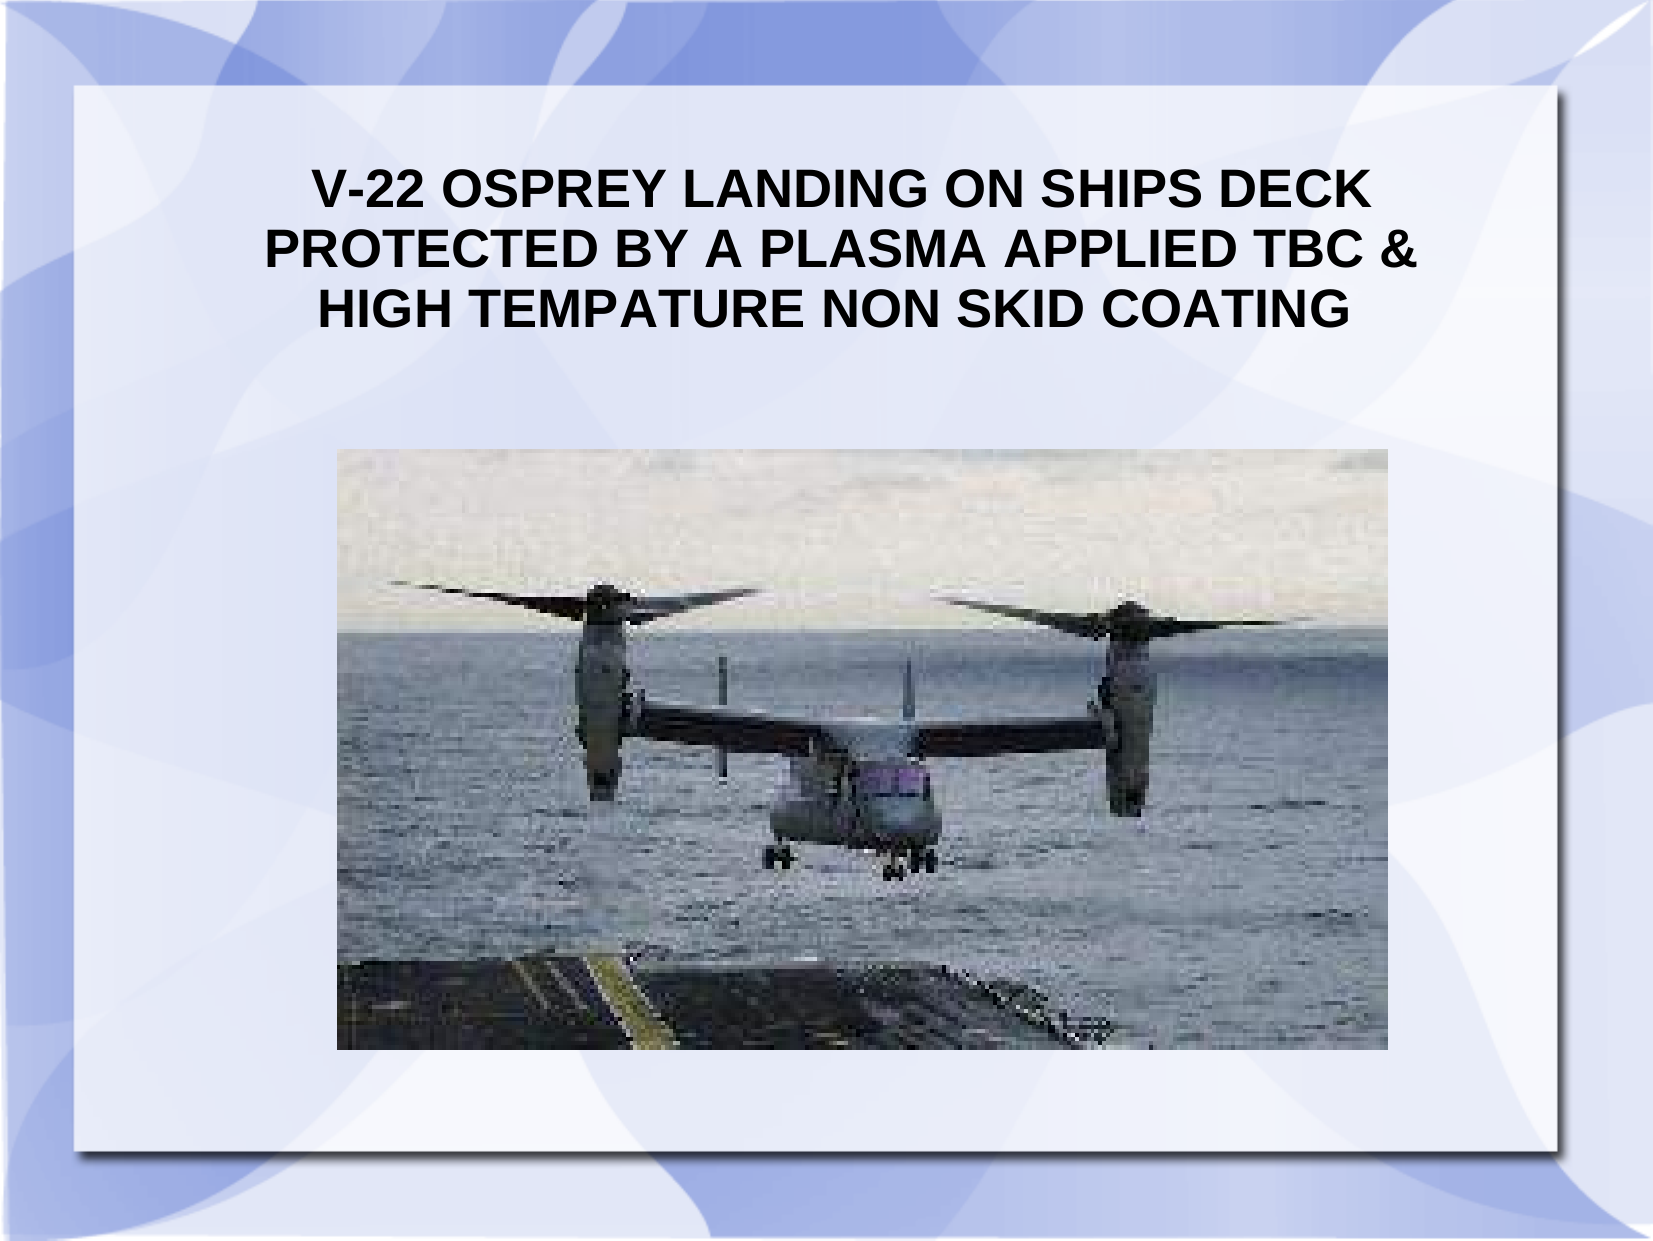

# V-22 OSPREY LANDING ON SHIPS DECK PROTECTED BY A PLASMA APPLIED TBC & HIGH TEMPATURE NON SKID COATING